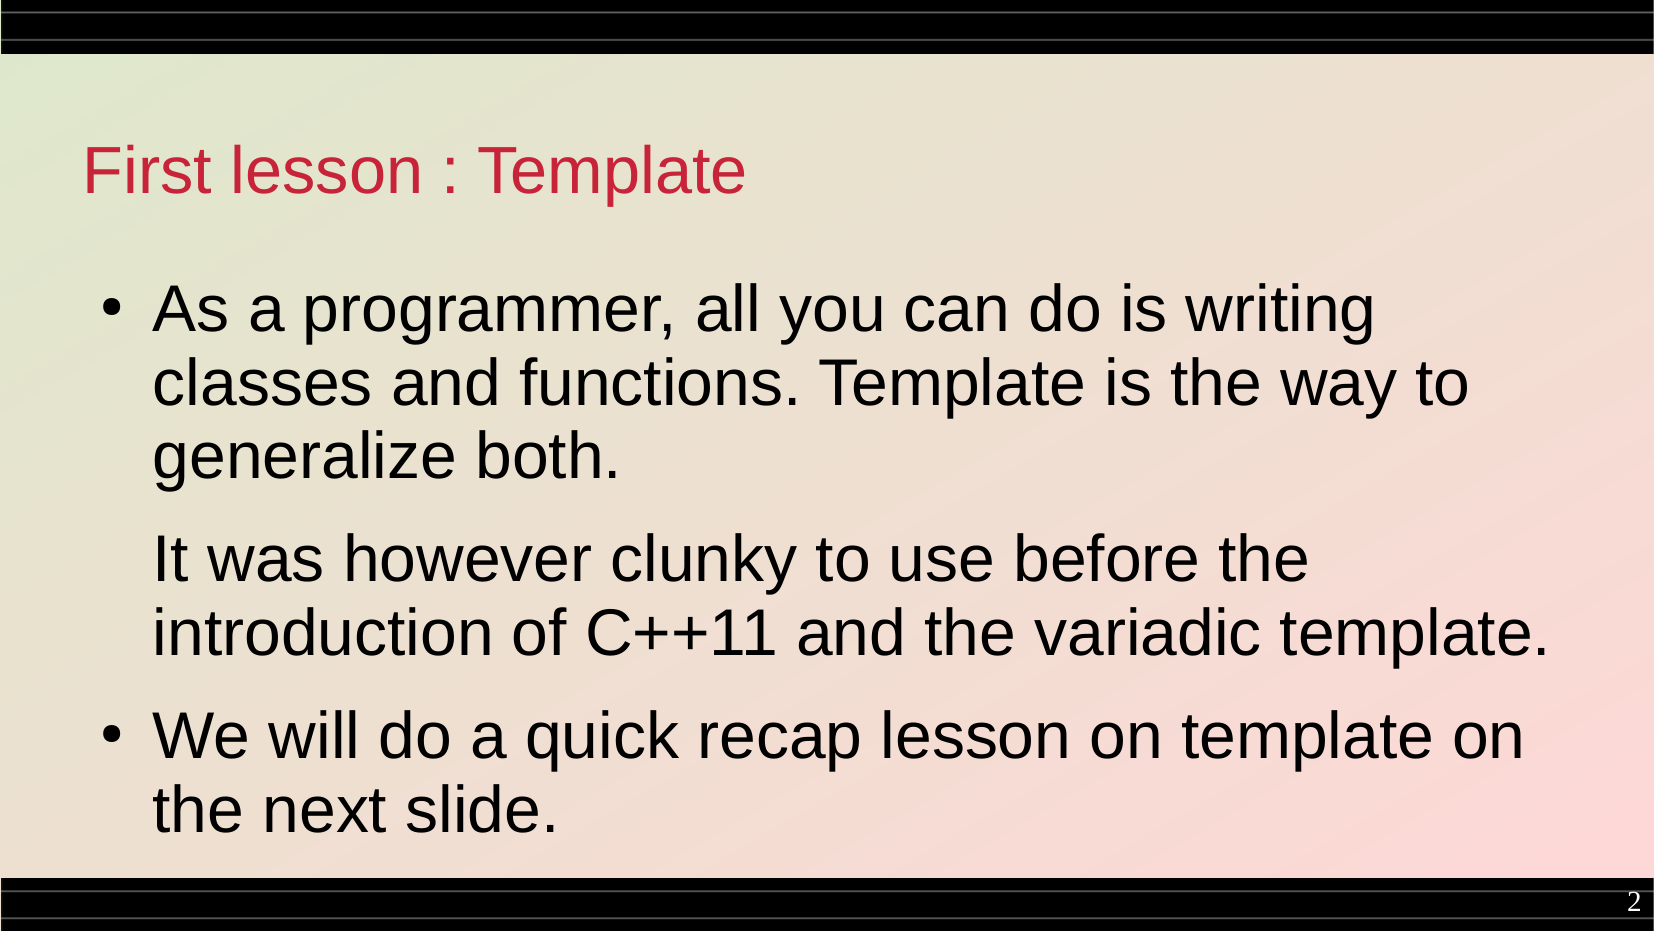

# First lesson : Template
As a programmer, all you can do is writing classes and functions. Template is the way to generalize both.
It was however clunky to use before the introduction of C++11 and the variadic template.
We will do a quick recap lesson on template on the next slide.